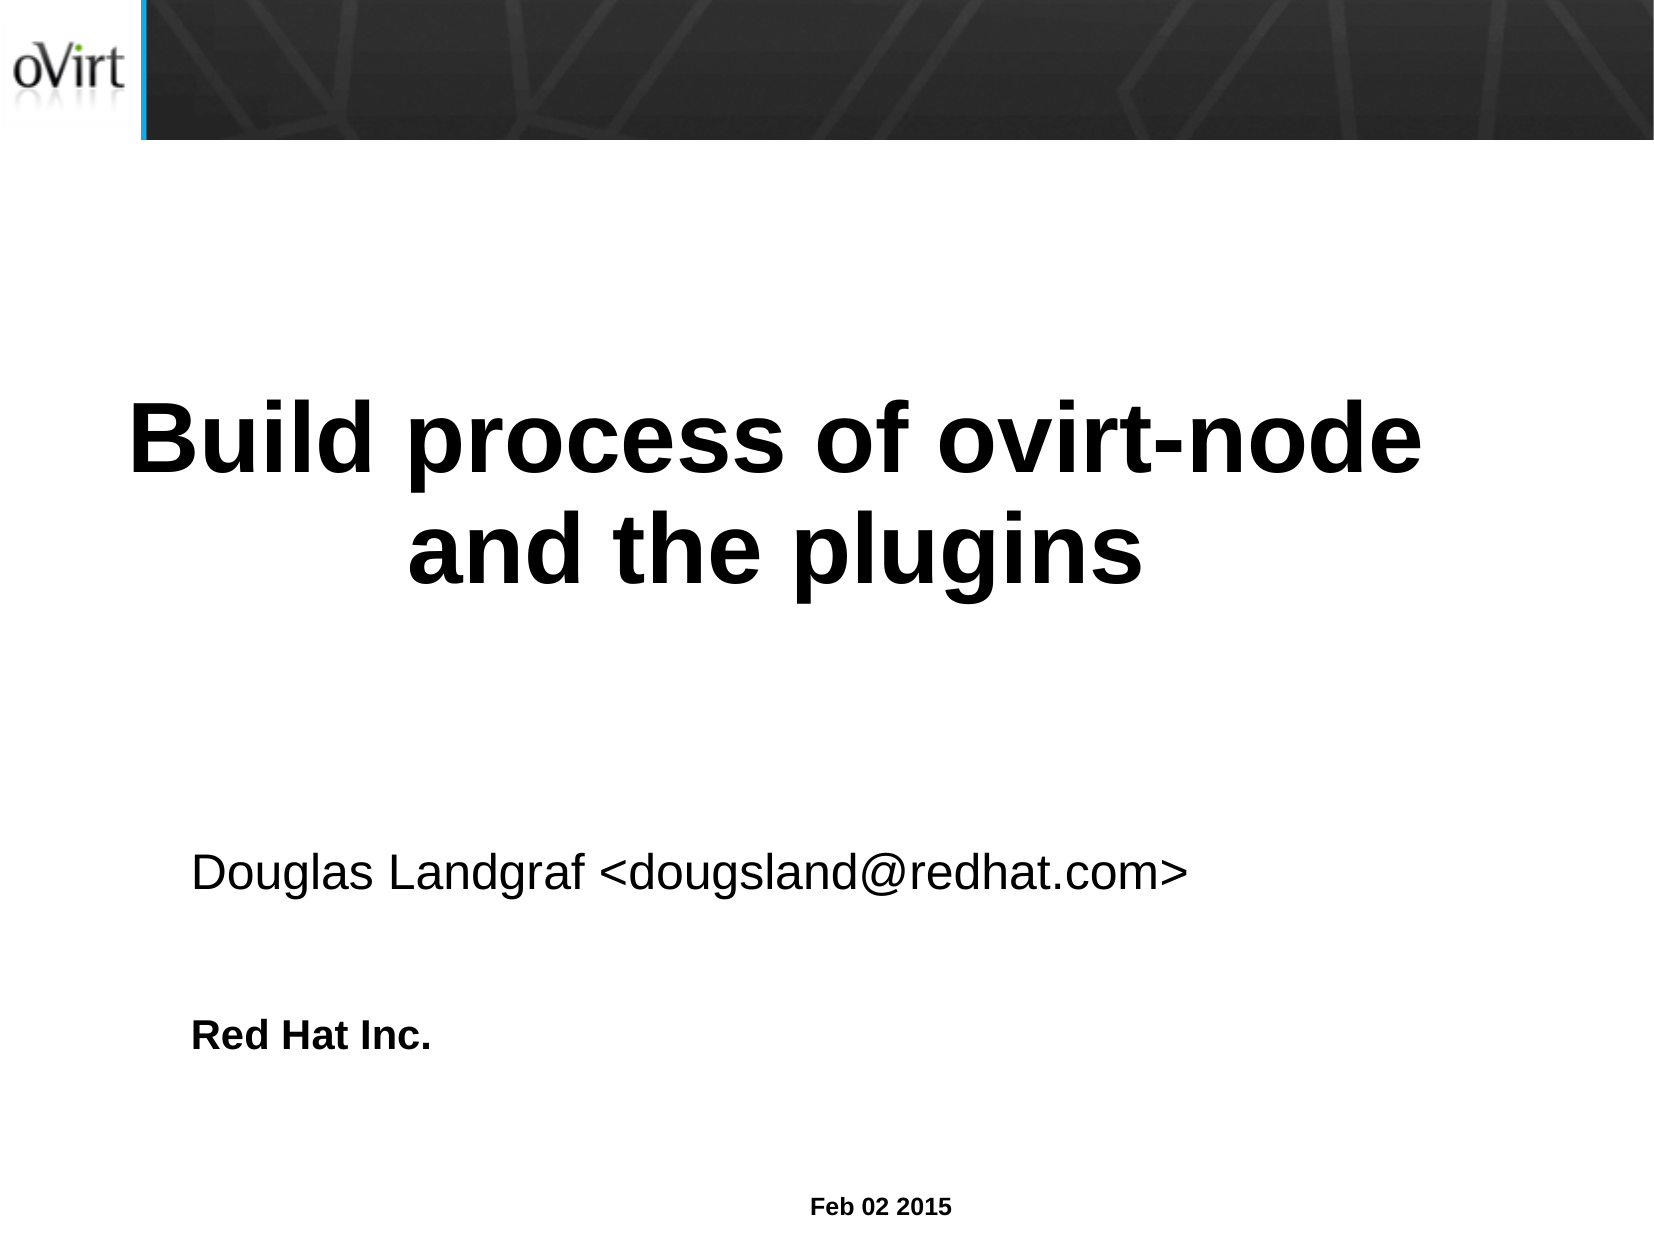

Build process of ovirt-node and the plugins
Douglas Landgraf <dougsland@redhat.com>
Red Hat Inc.